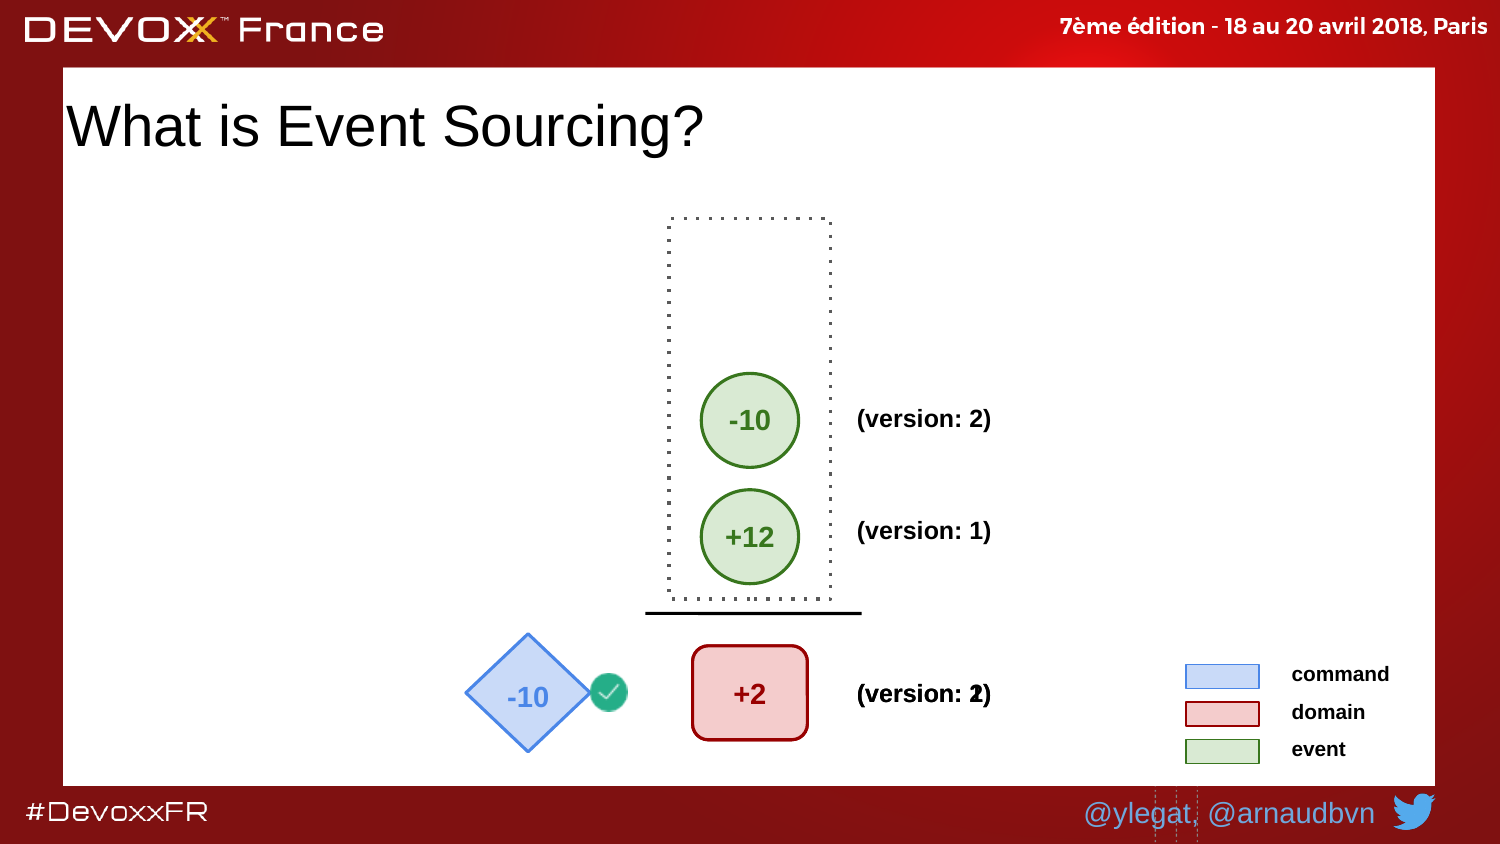

# What is Event Sourcing?
-10
(version: 2)
+12
(version: 1)
-10
+12
+2
command
(version: 1)
(version: 2)
domain
event
@ylegat, @arnaudbvn